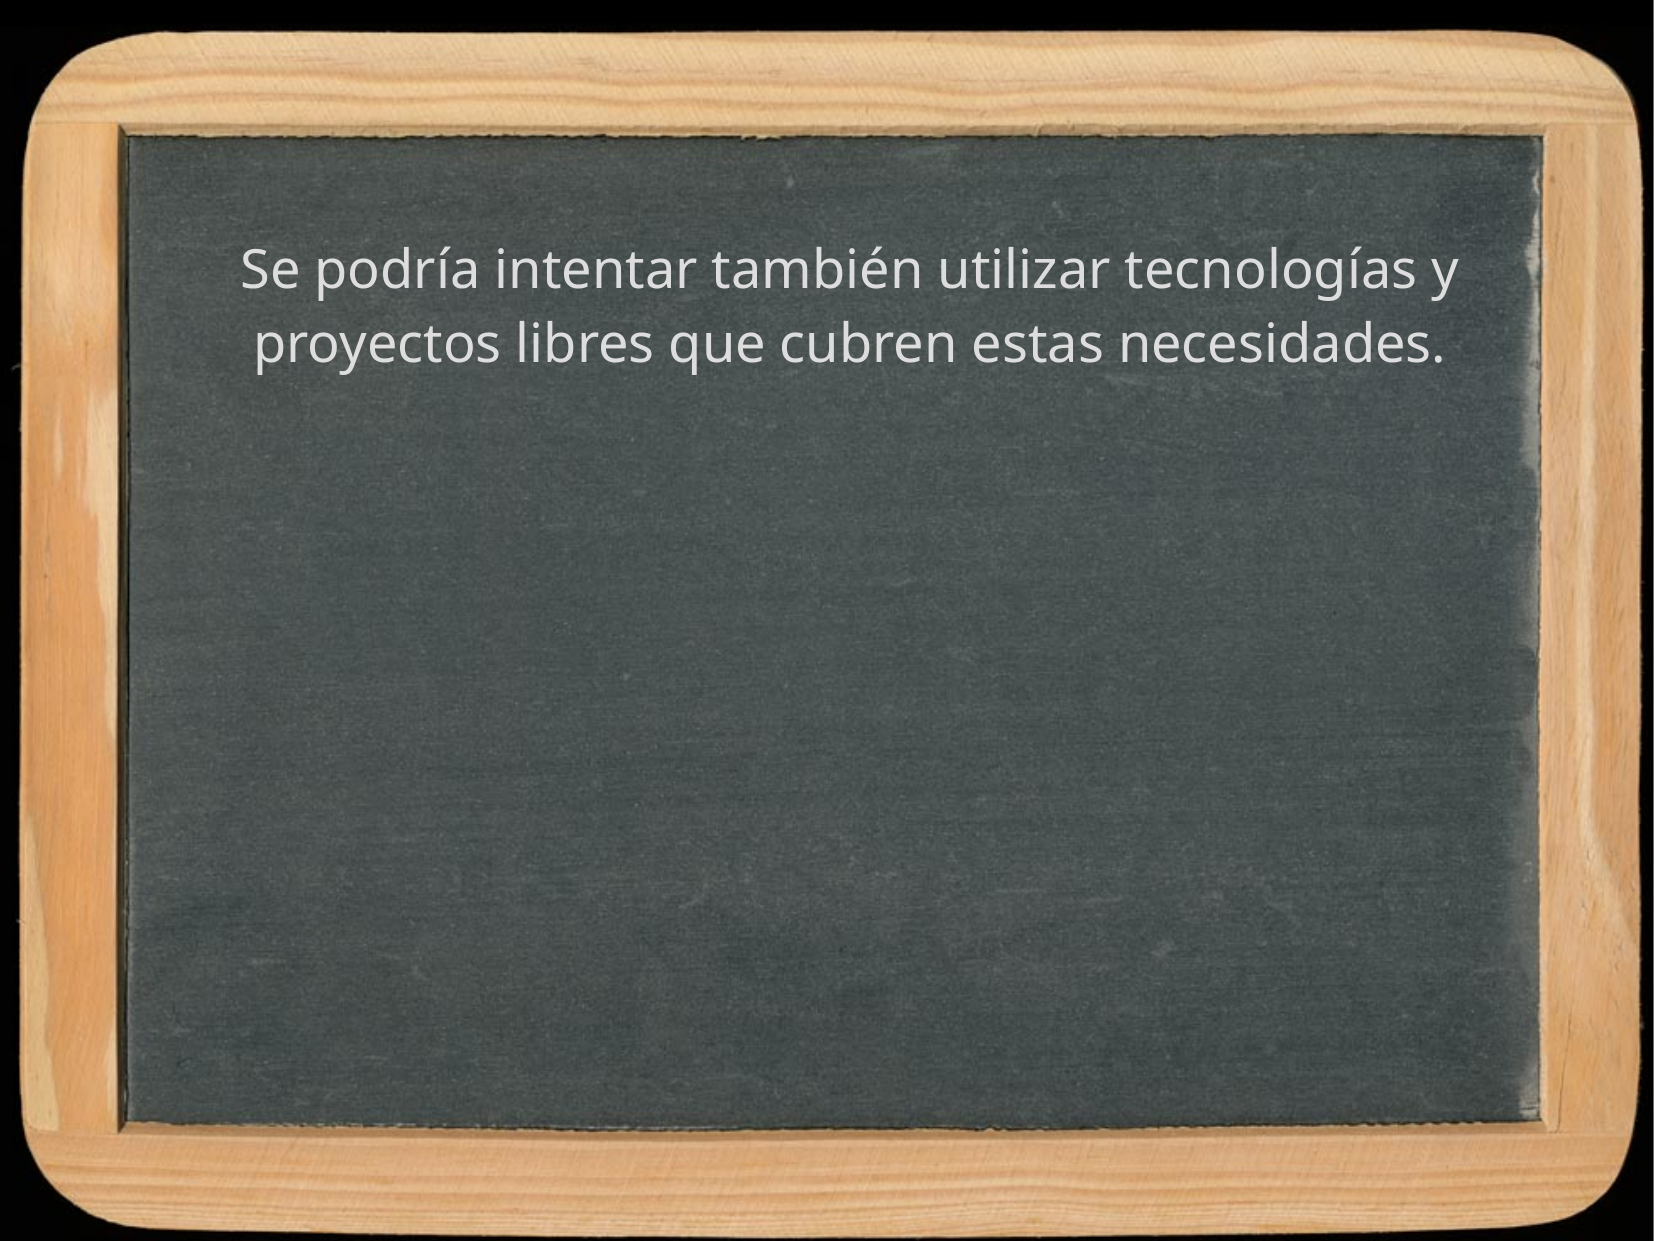

Se podría intentar también utilizar tecnologías y proyectos libres que cubren estas necesidades.